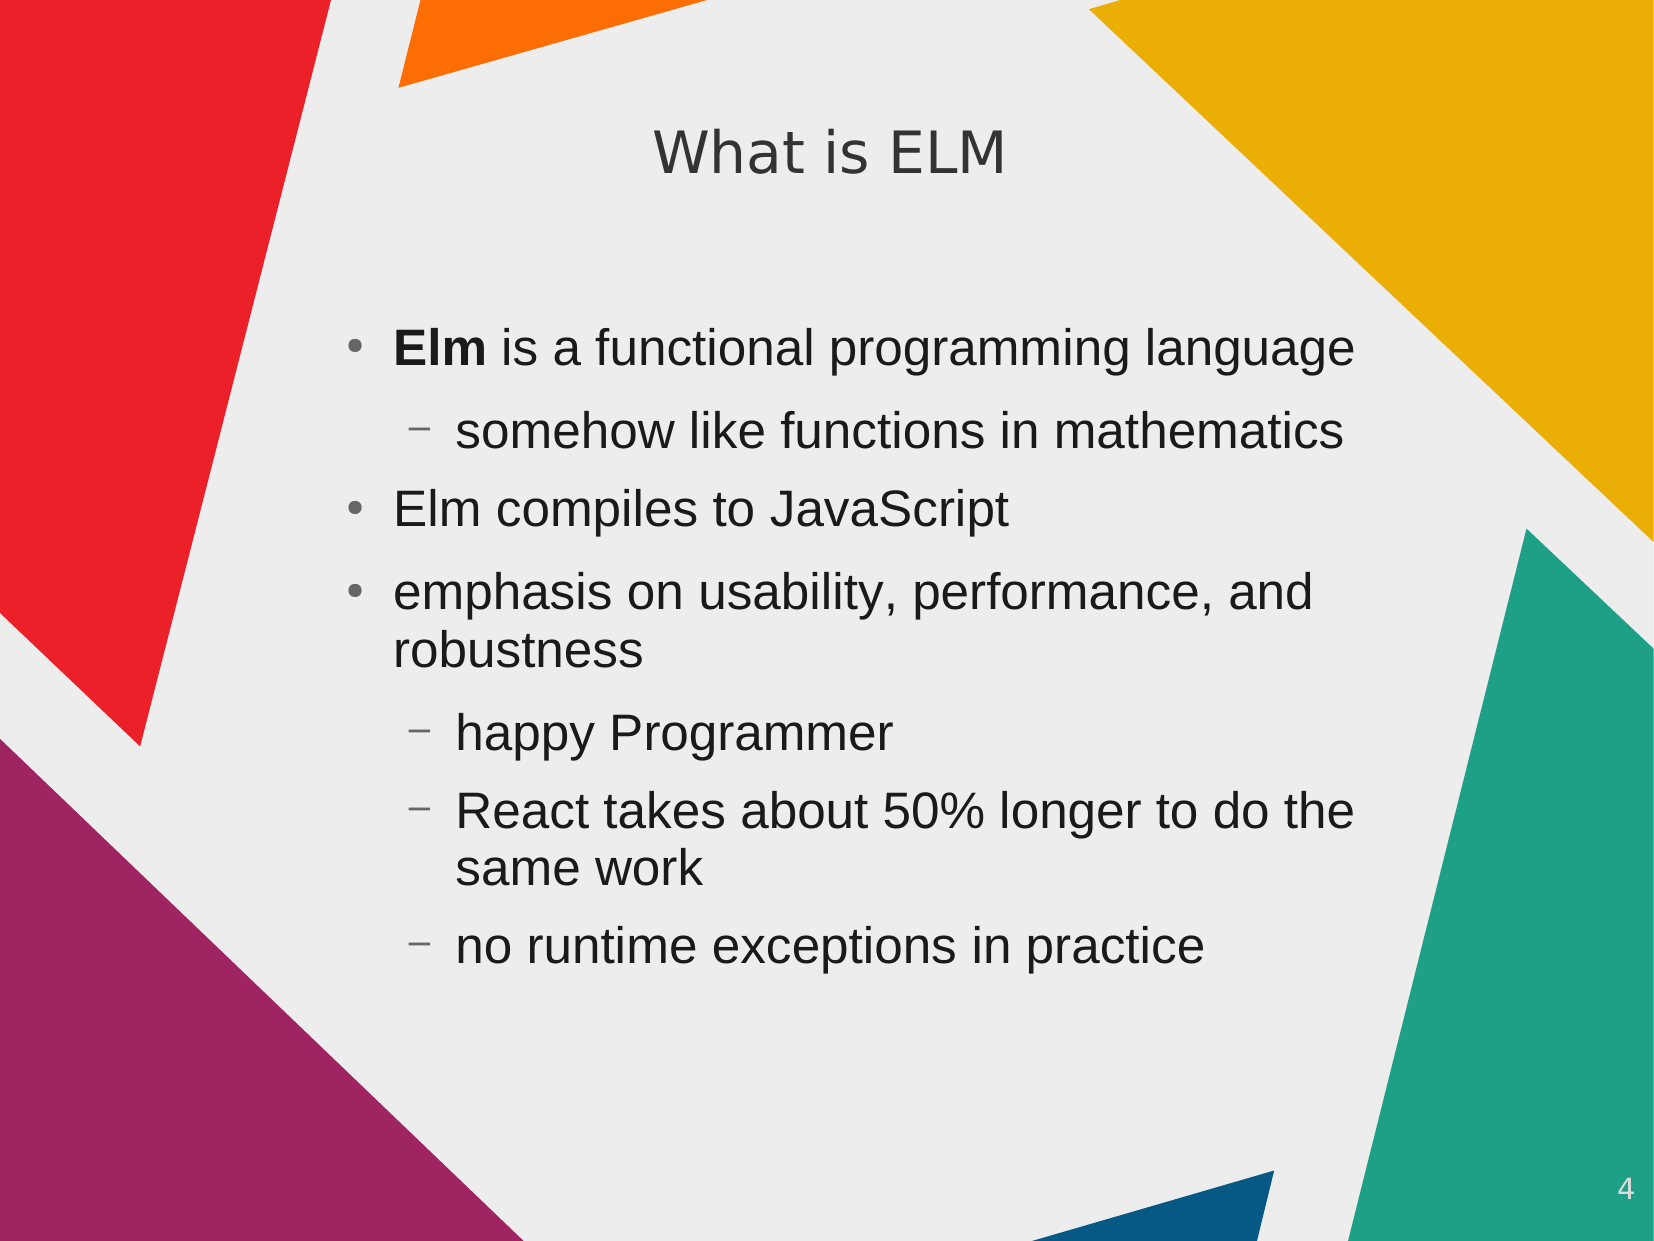

# What is ELM
Elm is a functional programming language
somehow like functions in mathematics
Elm compiles to JavaScript
emphasis on usability, performance, and robustness
happy Programmer
React takes about 50% longer to do the same work
no runtime exceptions in practice
4